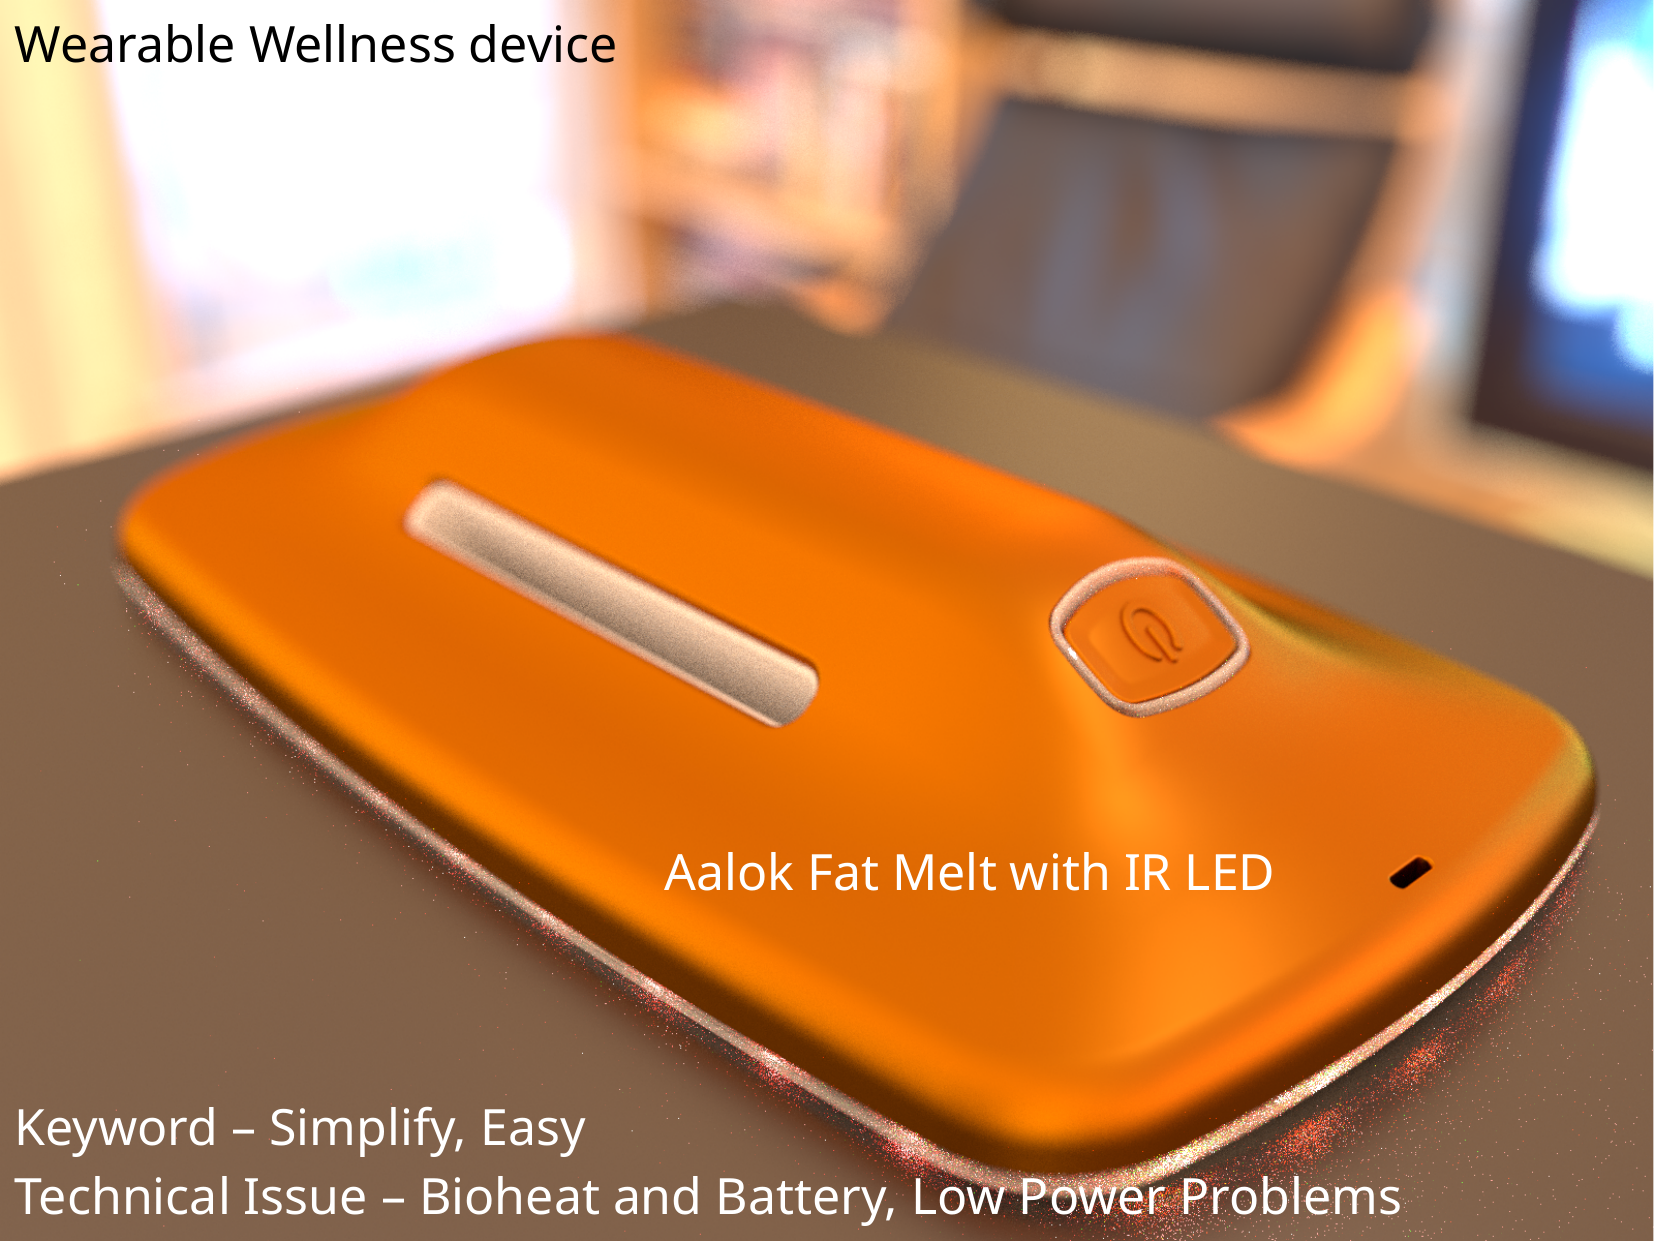

Wearable Wellness device
Aalok Fat Melt with IR LED
Keyword – Simplify, Easy
Technical Issue – Bioheat and Battery, Low Power Problems